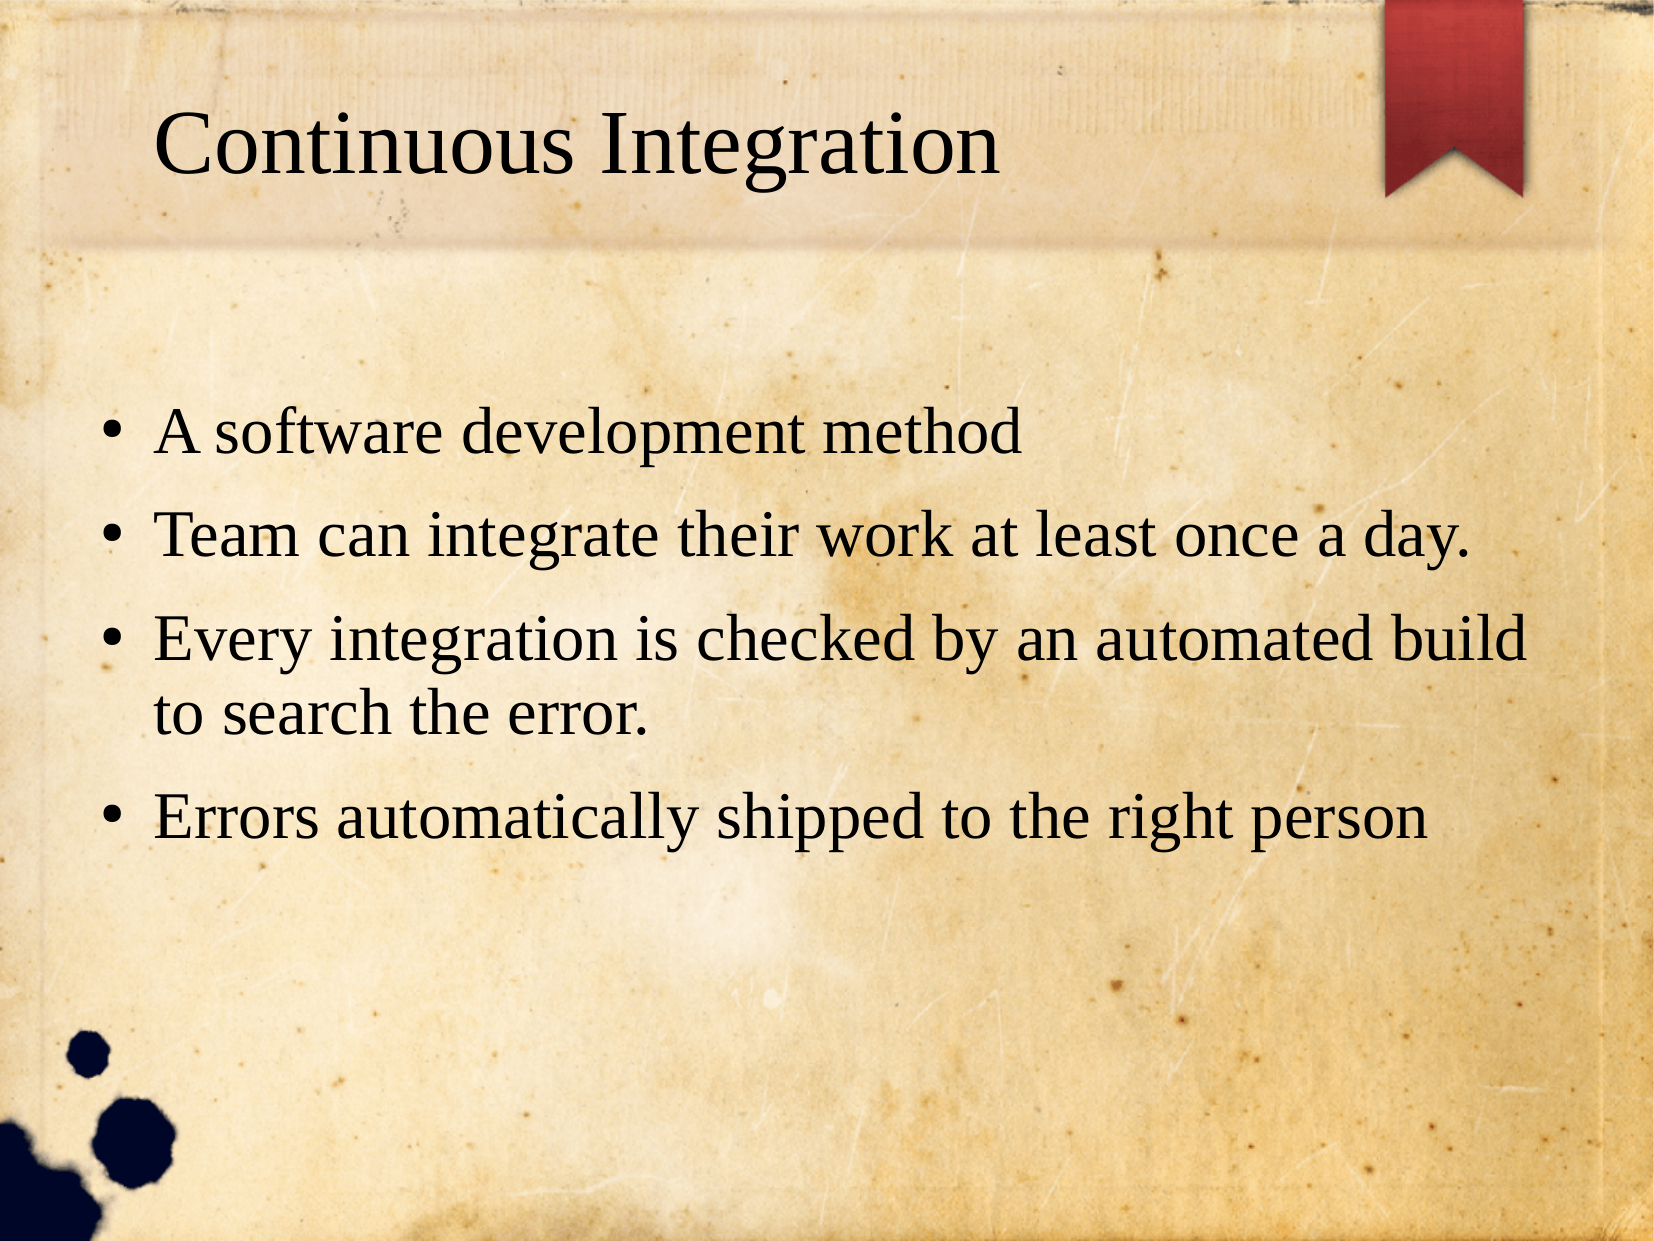

# Continuous Integration
A software development method
Team can integrate their work at least once a day.
Every integration is checked by an automated build to search the error.
Errors automatically shipped to the right person